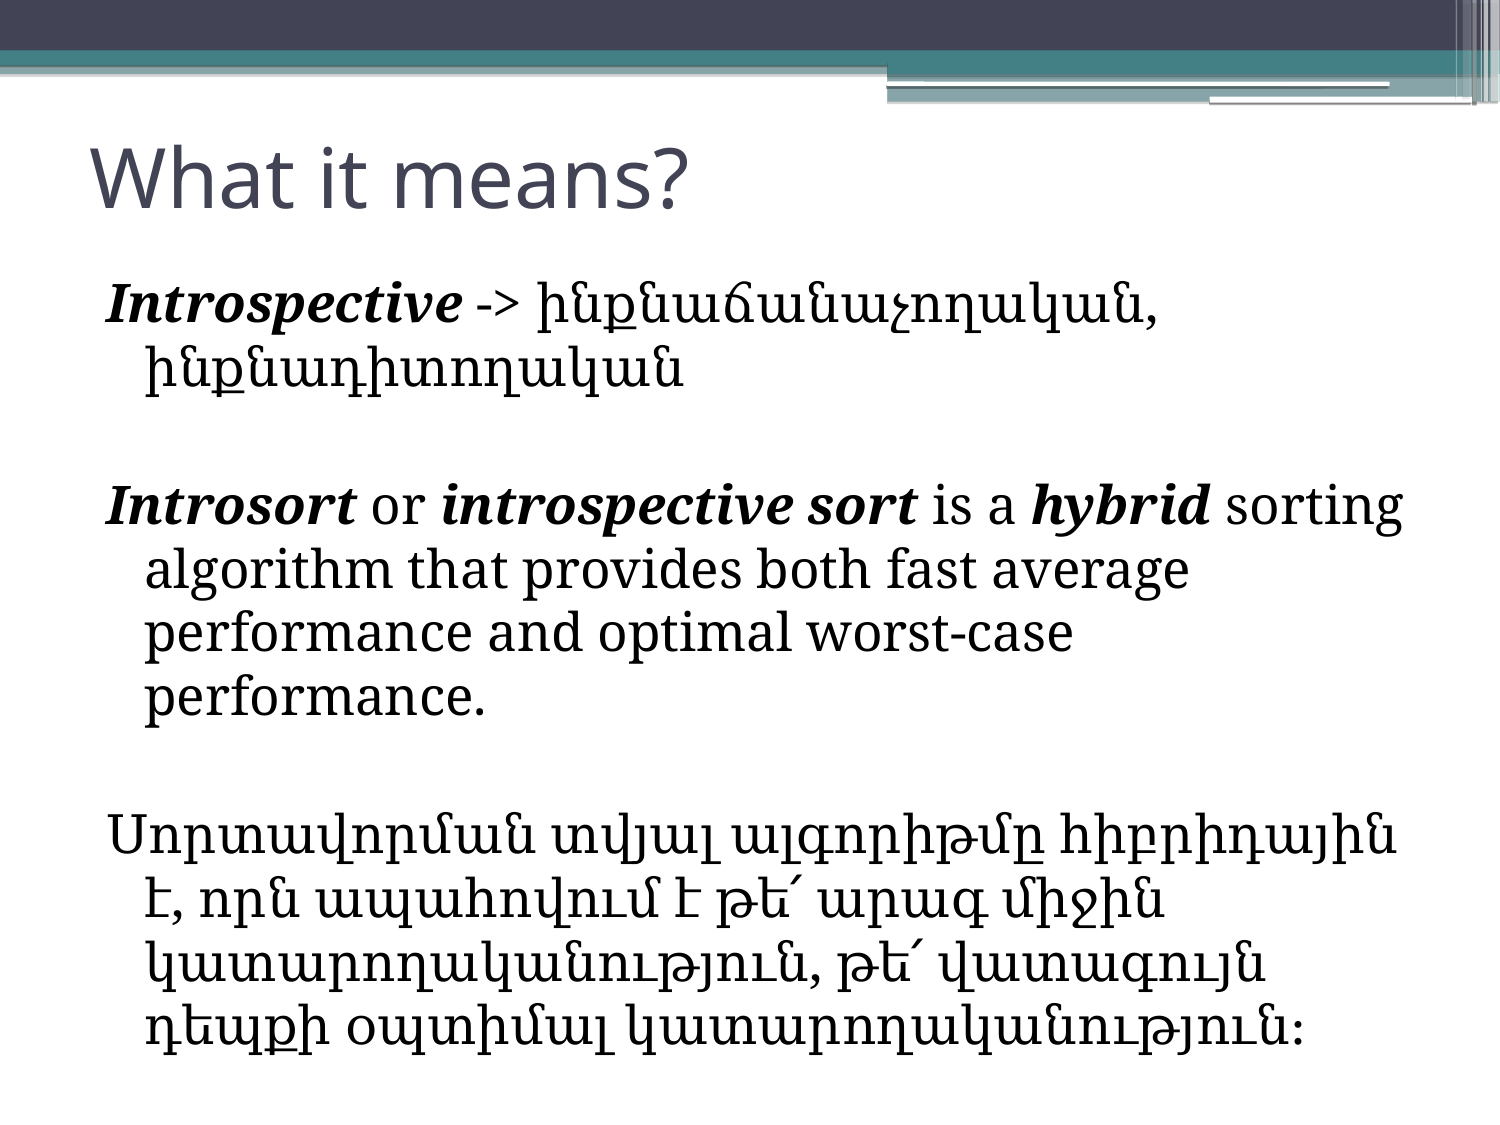

# What it means?
Introspective -> ինքնաճանաչողական, 				 ինքնադիտողական
Introsort or introspective sort is a hybrid sorting algorithm that provides both fast average performance and optimal worst-case performance.
Սորտավորման տվյալ ալգորիթմը հիբրիդային է, որն ապահովում է թե՛ արագ միջին կատարողականություն, թե՛ վատագույն դեպքի օպտիմալ կատարողականություն։